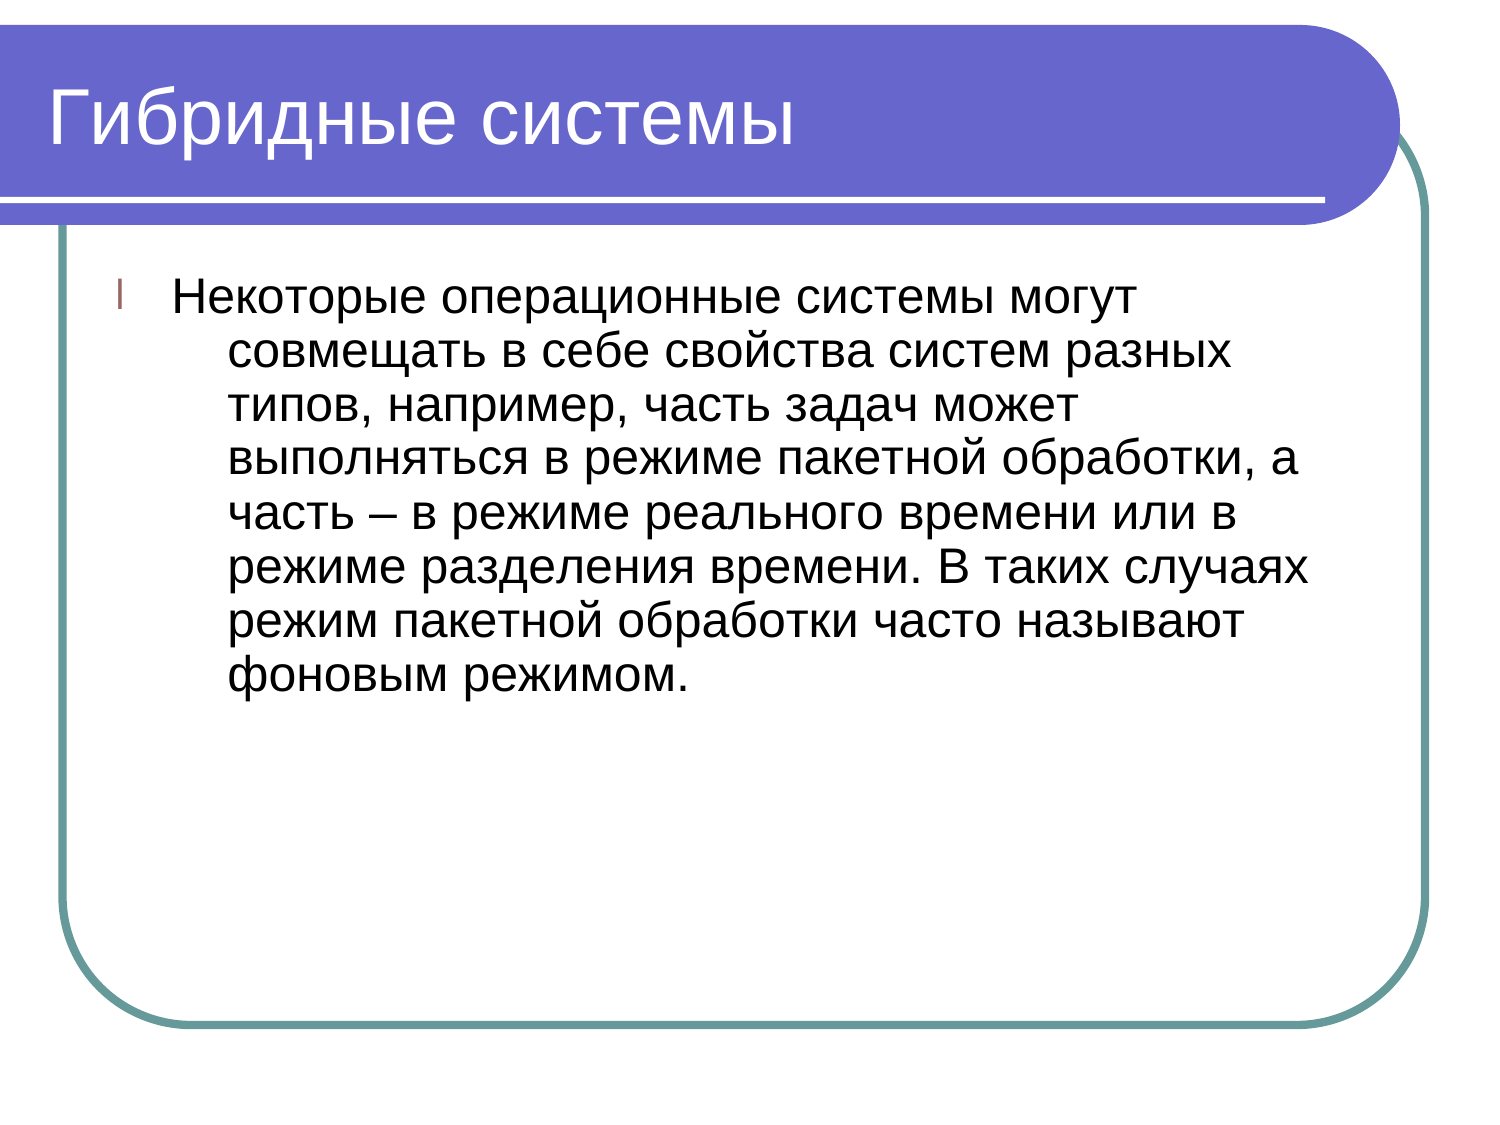

# Гибридные системы
Некоторые операционные системы могут совмещать в себе свойства систем разных типов, например, часть задач может выполняться в режиме пакетной обработки, а часть – в режиме реального времени или в режиме разделения времени. В таких случаях режим пакетной обработки часто называют фоновым режимом.